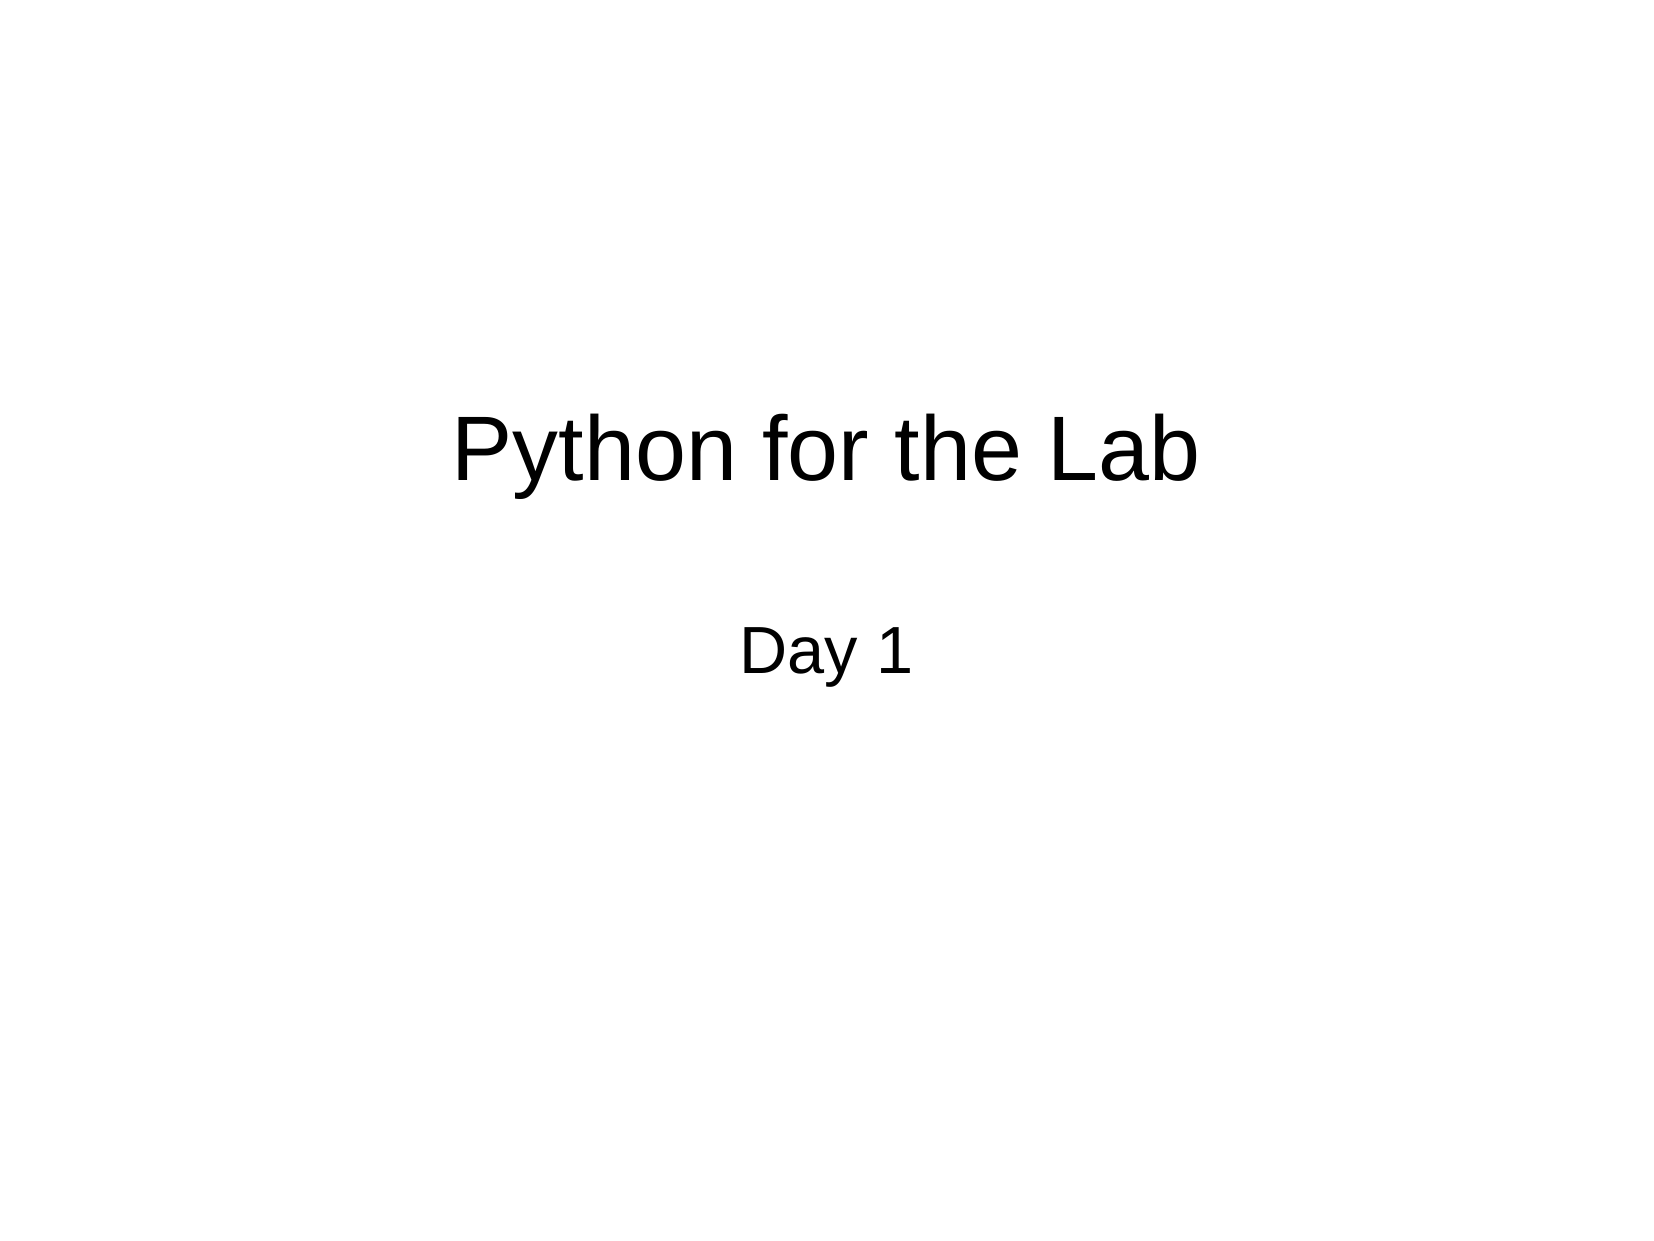

Day 1
# Python for the Lab